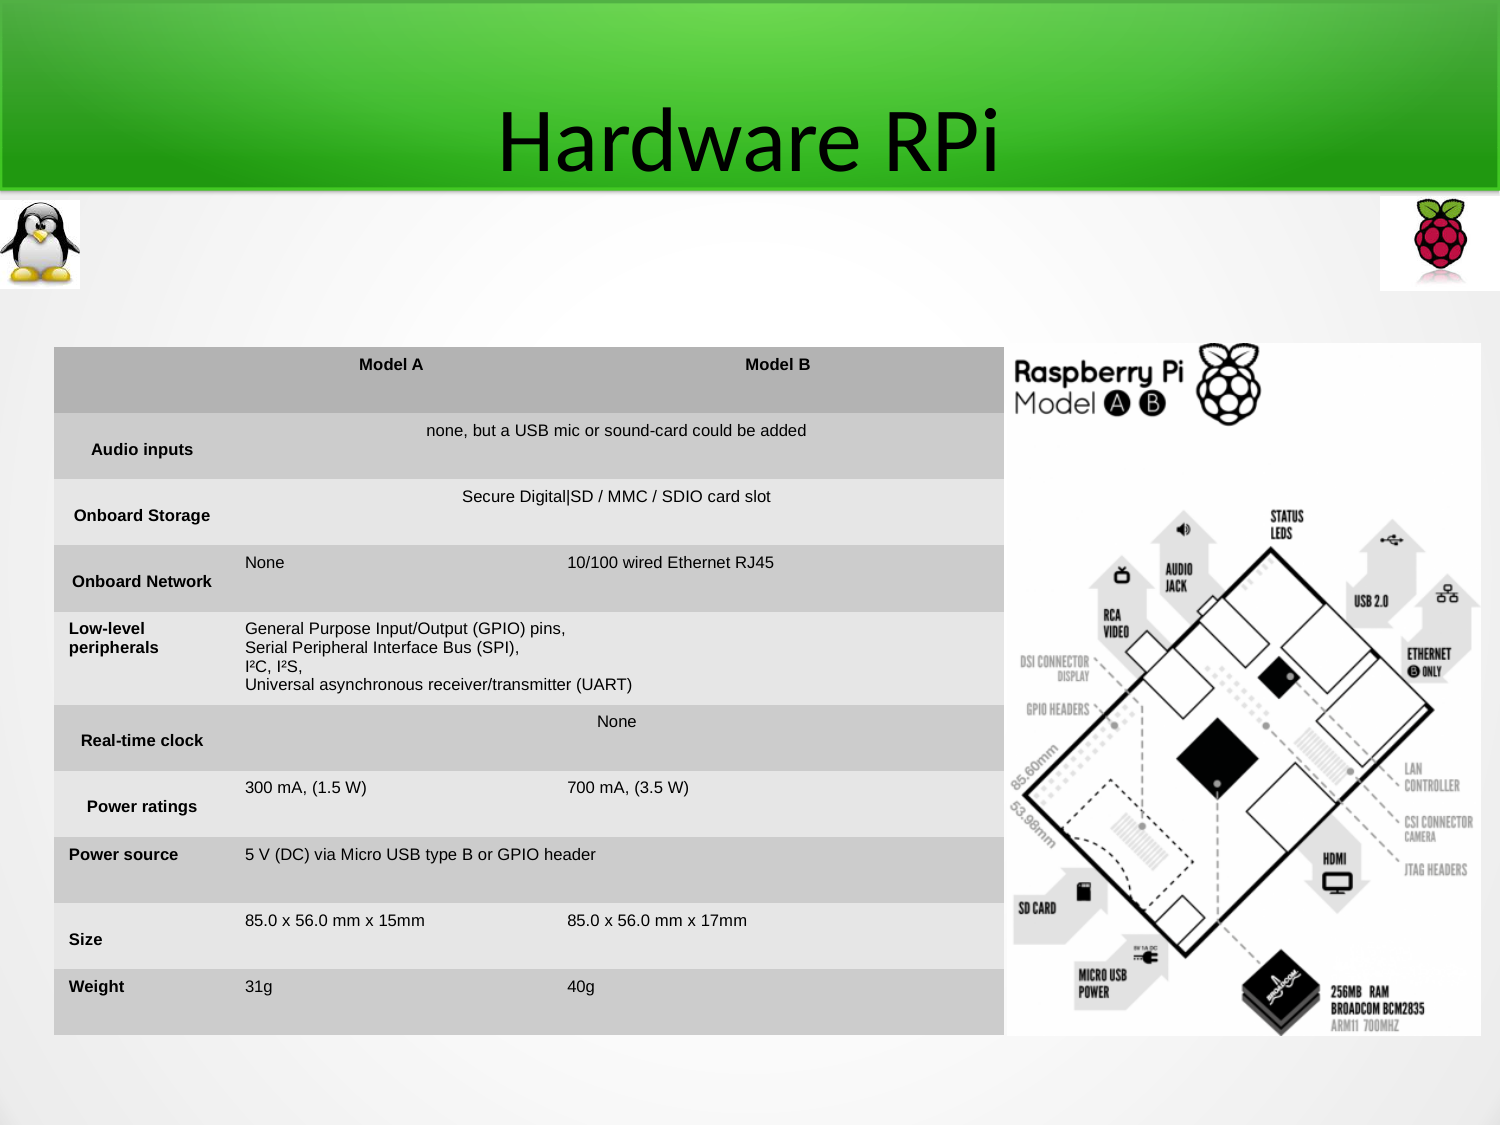

# Hardware RPi
| | Model A | Model B |
| --- | --- | --- |
| Audio inputs | none, but a USB mic or sound-card could be added | |
| Onboard Storage | Secure Digital|SD / MMC / SDIO card slot | |
| Onboard Network | None | 10/100 wired Ethernet RJ45 |
| Low-level peripherals | General Purpose Input/Output (GPIO) pins, Serial Peripheral Interface Bus (SPI), I²C, I²S, Universal asynchronous receiver/transmitter (UART) | |
| Real-time clock | None | |
| Power ratings | 300 mA, (1.5 W) | 700 mA, (3.5 W) |
| Power source | 5 V (DC) via Micro USB type B or GPIO header | |
| Size | 85.0 x 56.0 mm x 15mm | 85.0 x 56.0 mm x 17mm |
| Weight | 31g | 40g |